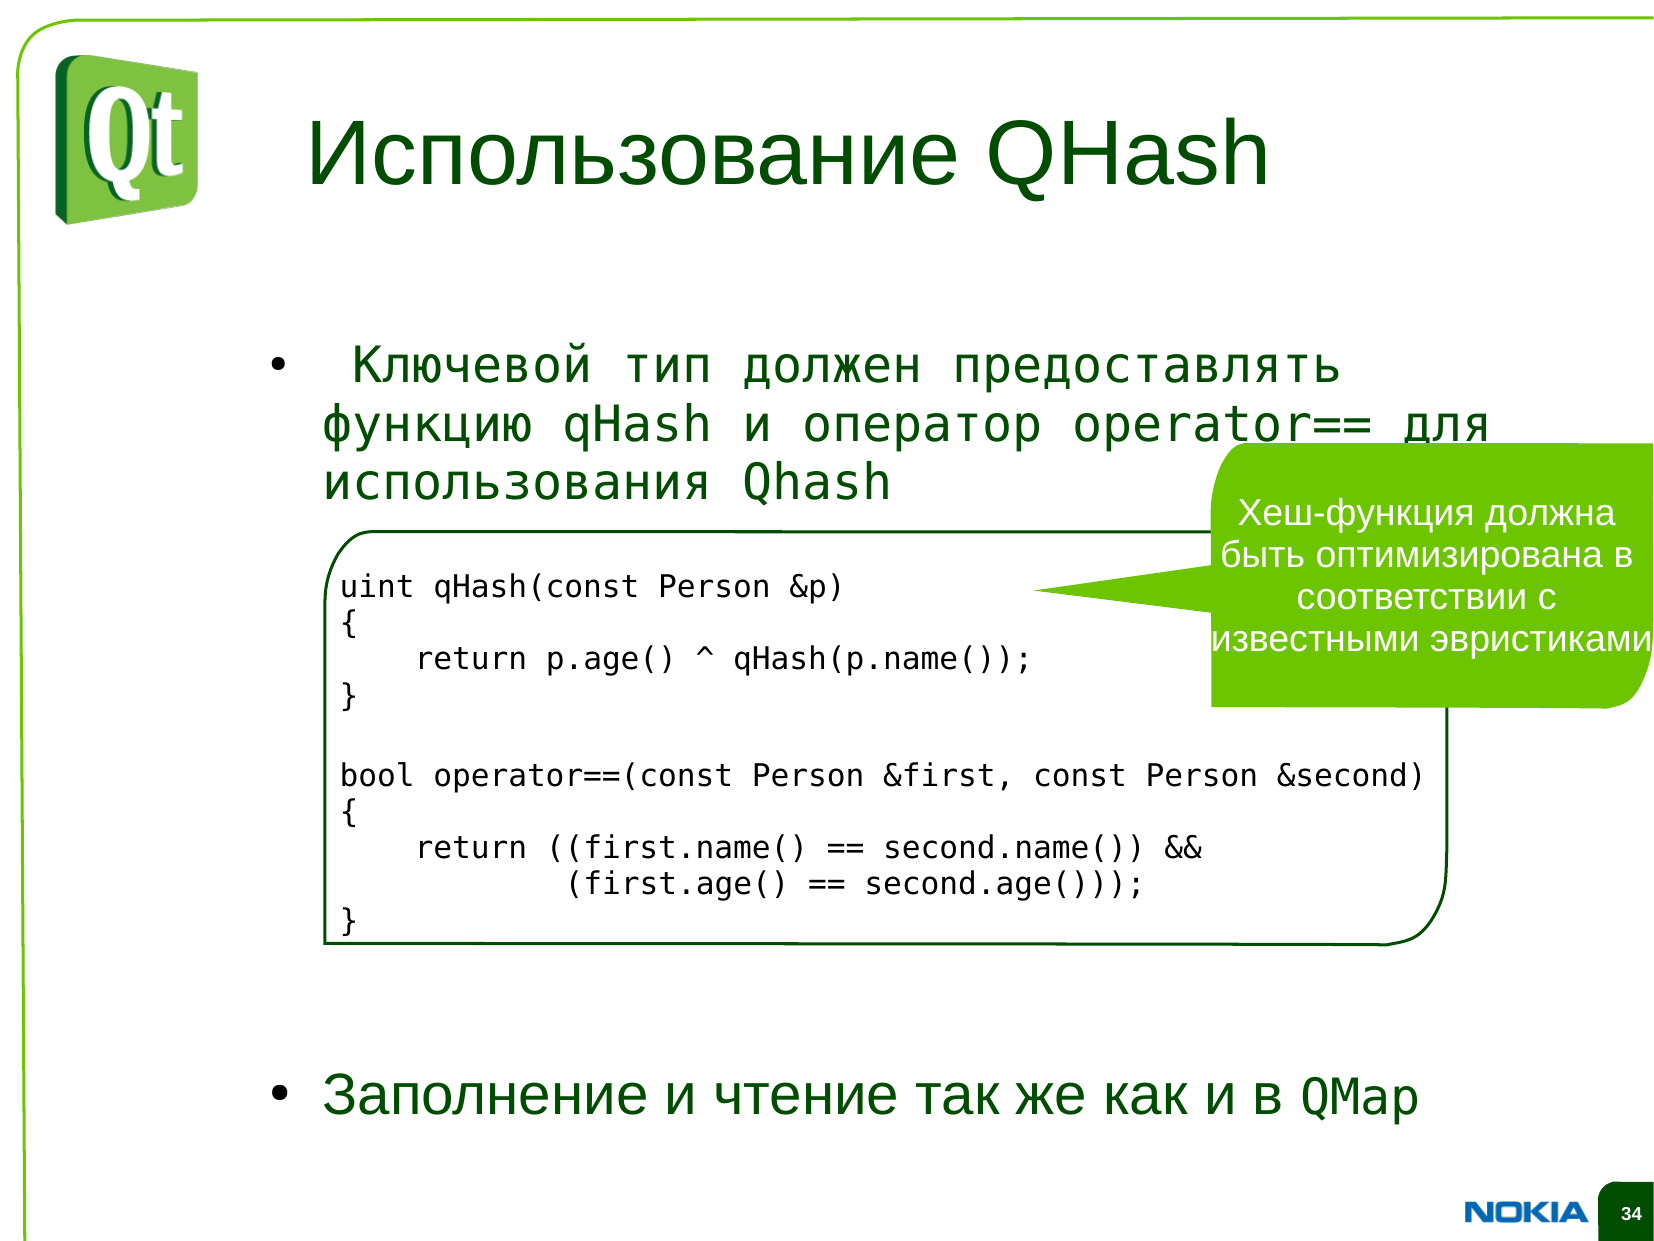

# Использование QHash
 Ключевой тип должен предоставлять функцию qHash и оператор operator== для использования Qhash
Заполнение и чтение так же как и в QMap
Хеш-функция должна
быть оптимизирована в
соответствии с
известными эвристиками
uint qHash(const Person &p)
{
 return p.age() ^ qHash(p.name());
}
bool operator==(const Person &first, const Person &second)
{
 return ((first.name() == second.name()) &&
 (first.age() == second.age()));
}